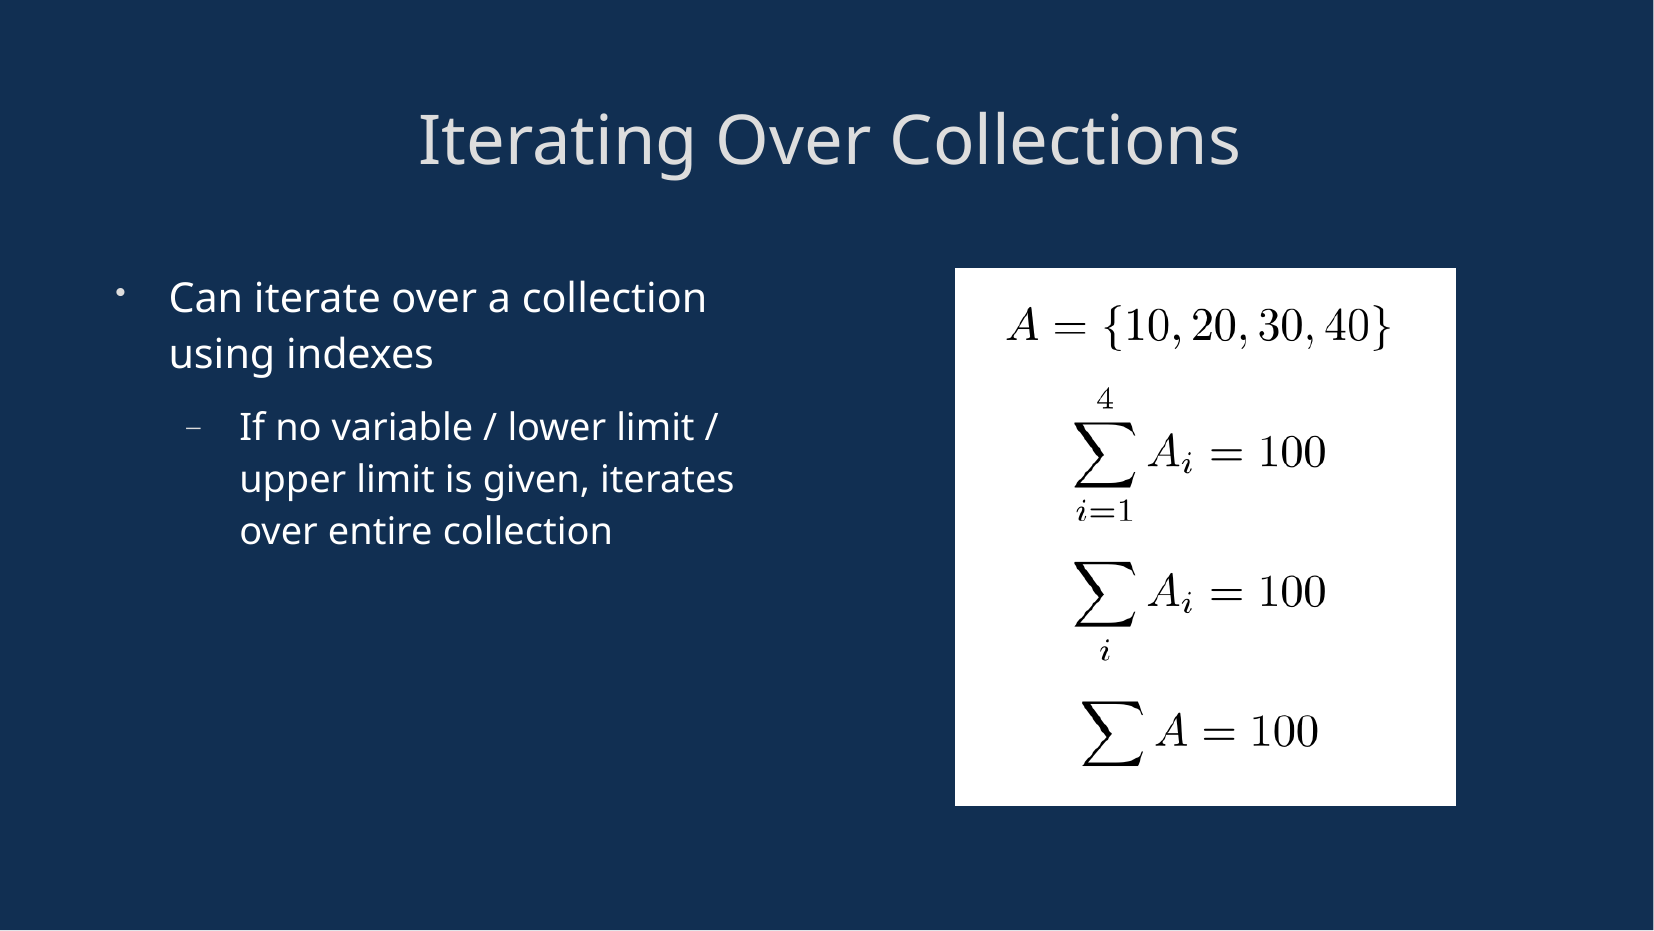

# Iterating Over Collections
Can iterate over a collection using indexes
If no variable / lower limit / upper limit is given, iterates over entire collection